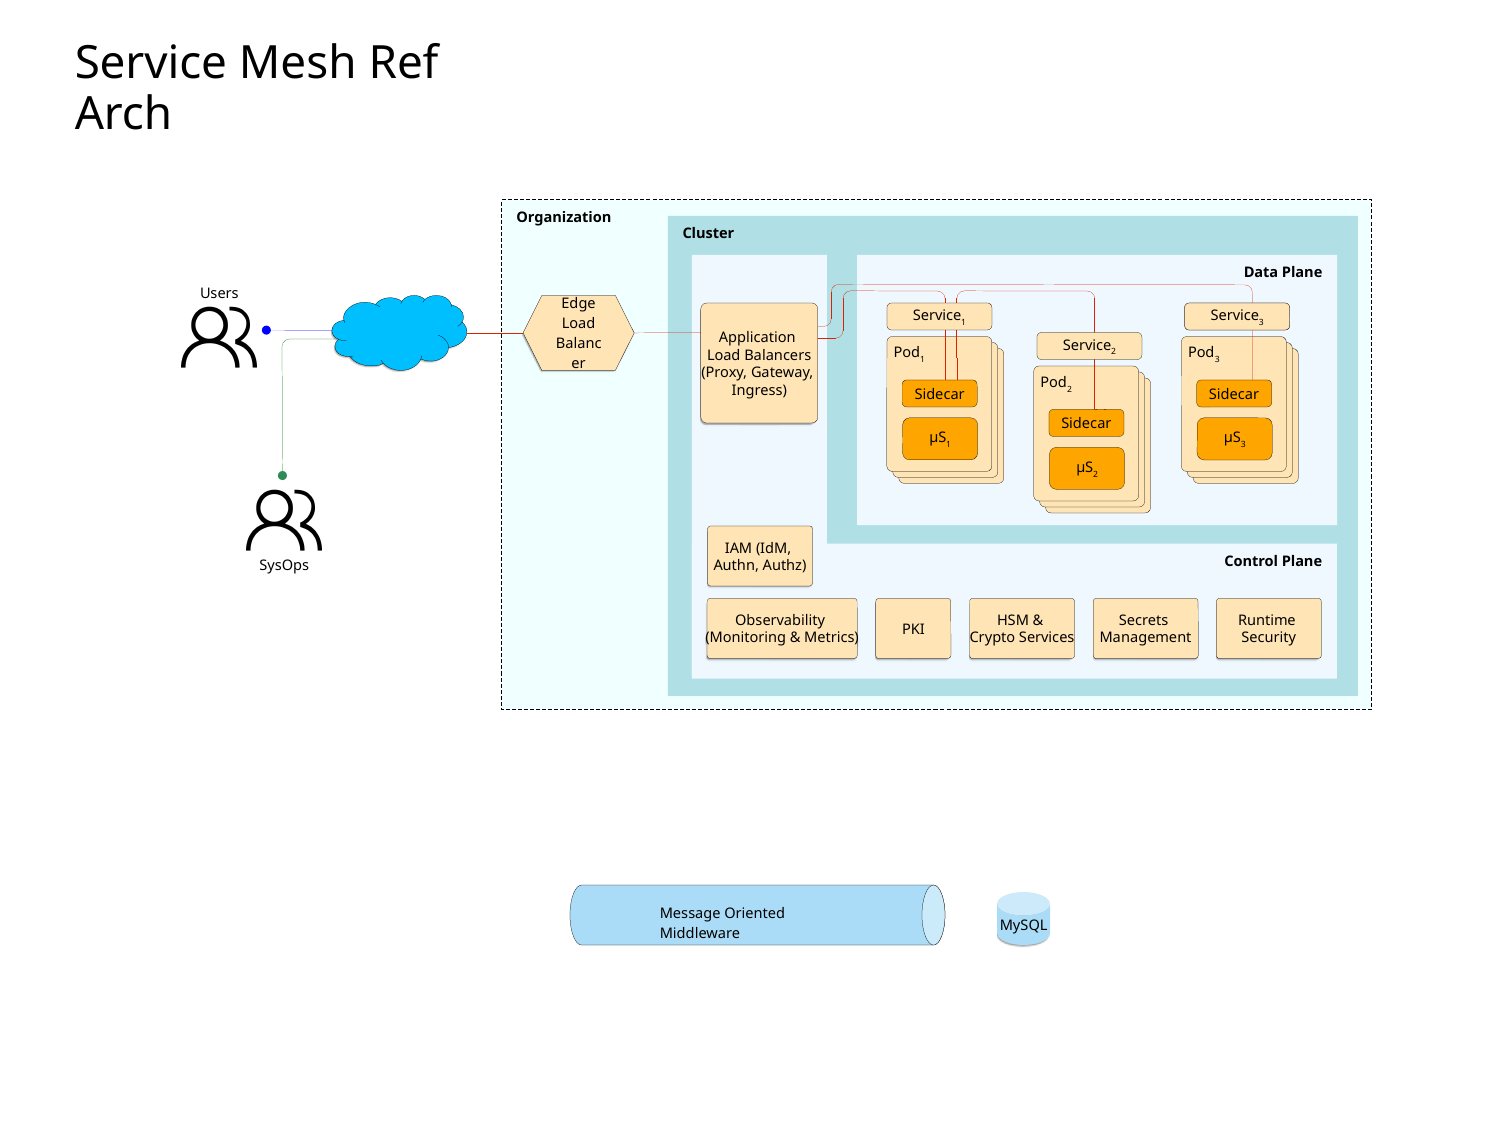

Service Mesh Ref Arch
Organization
Cluster
Data Plane
Users
Edge Load
Balancer
Application
Load Balancers
(Proxy, Gateway,
Ingress)
Service1
Service3
Service3
Service2
Pod1
Pod3
Pod1
Pod2
Pod1
Pod2
Pod2
Pod2
Pod2
Sidecar
Sidecar
Sidecar
µS1
µS3
µS2
IAM (IdM,
Authn, Authz)
Control Plane
SysOps
Observability
(Monitoring & Metrics)
PKI
HSM &
Crypto Services
Secrets
Management
Runtime
Security
MySQL
Message Oriented Middleware